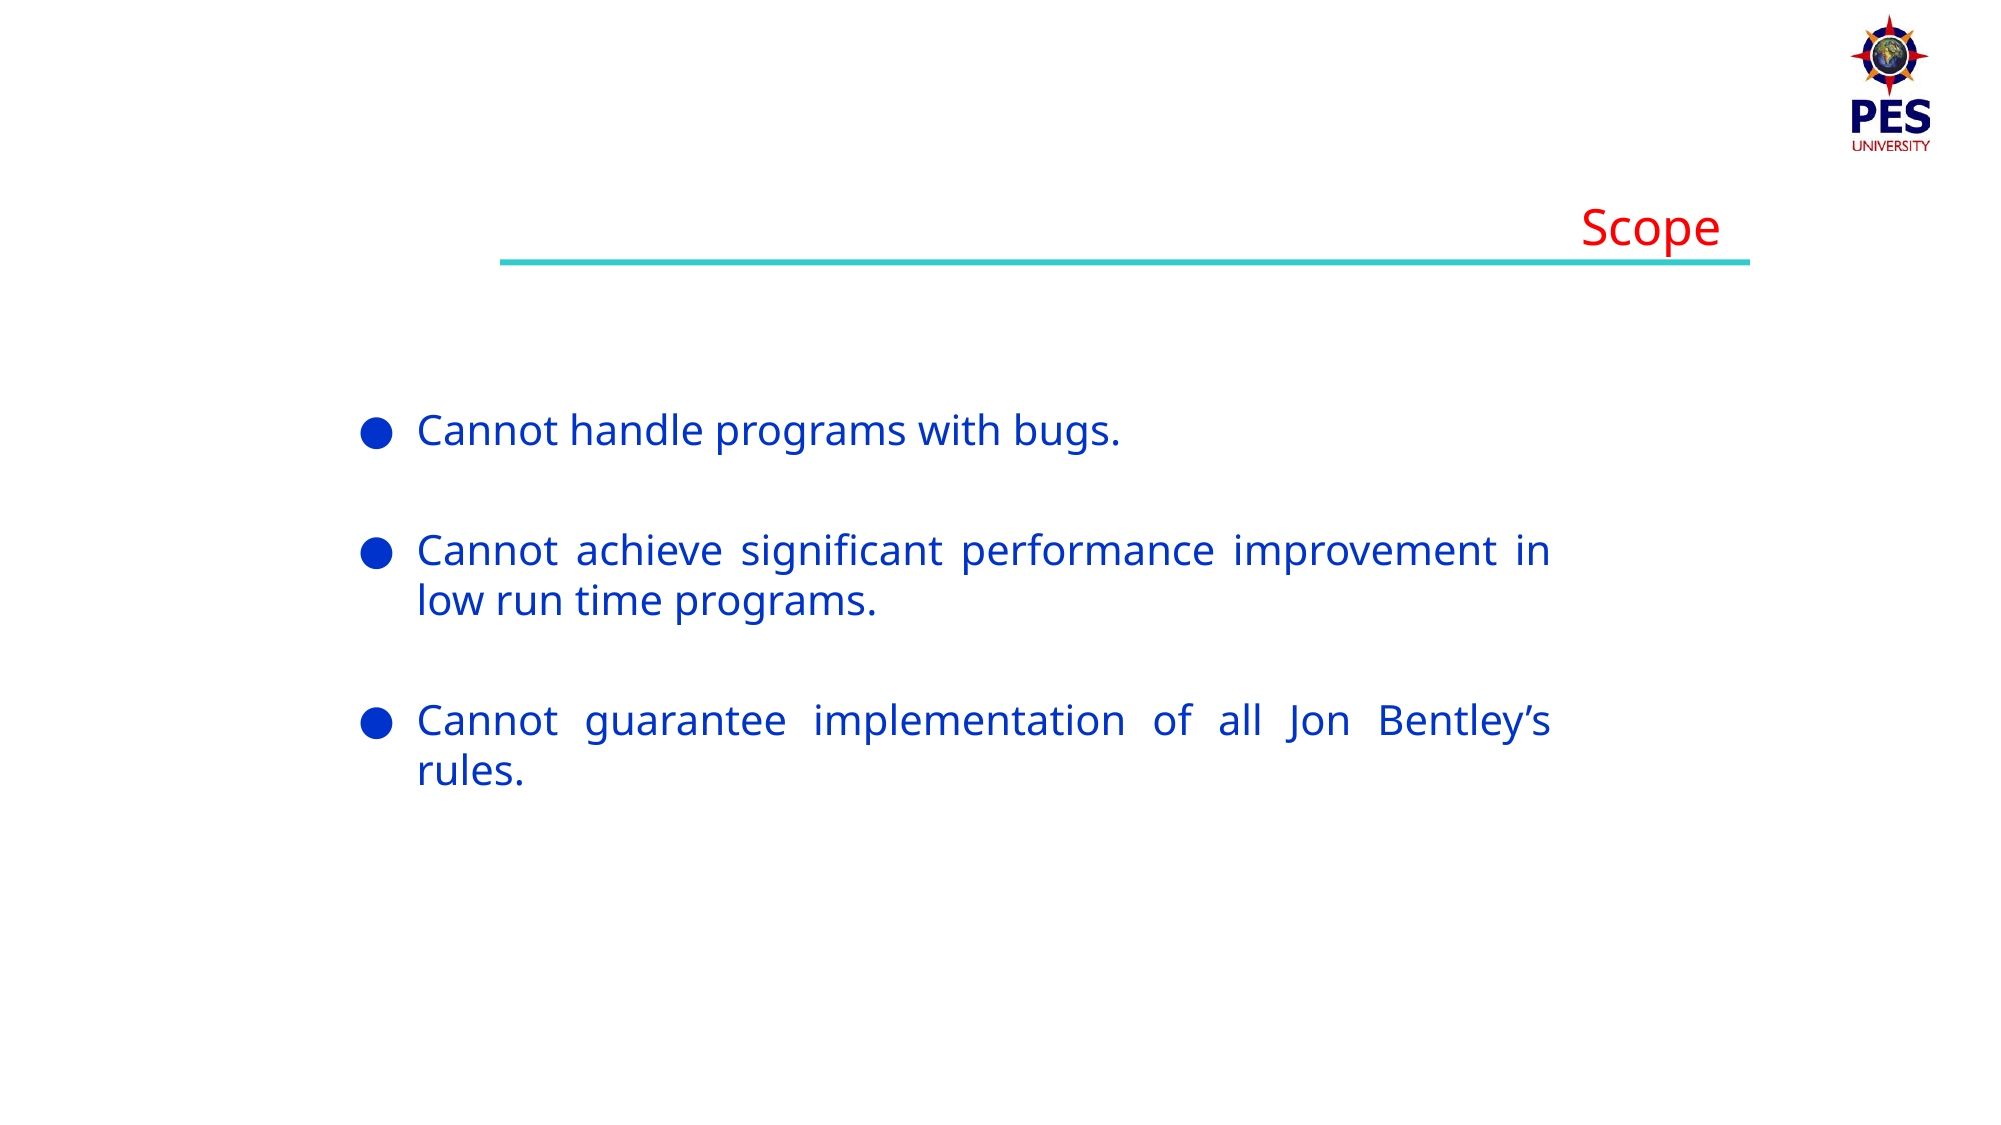

Scope
Cannot handle programs with bugs.
Cannot achieve significant performance improvement in low run time programs.
Cannot guarantee implementation of all Jon Bentley’s rules.